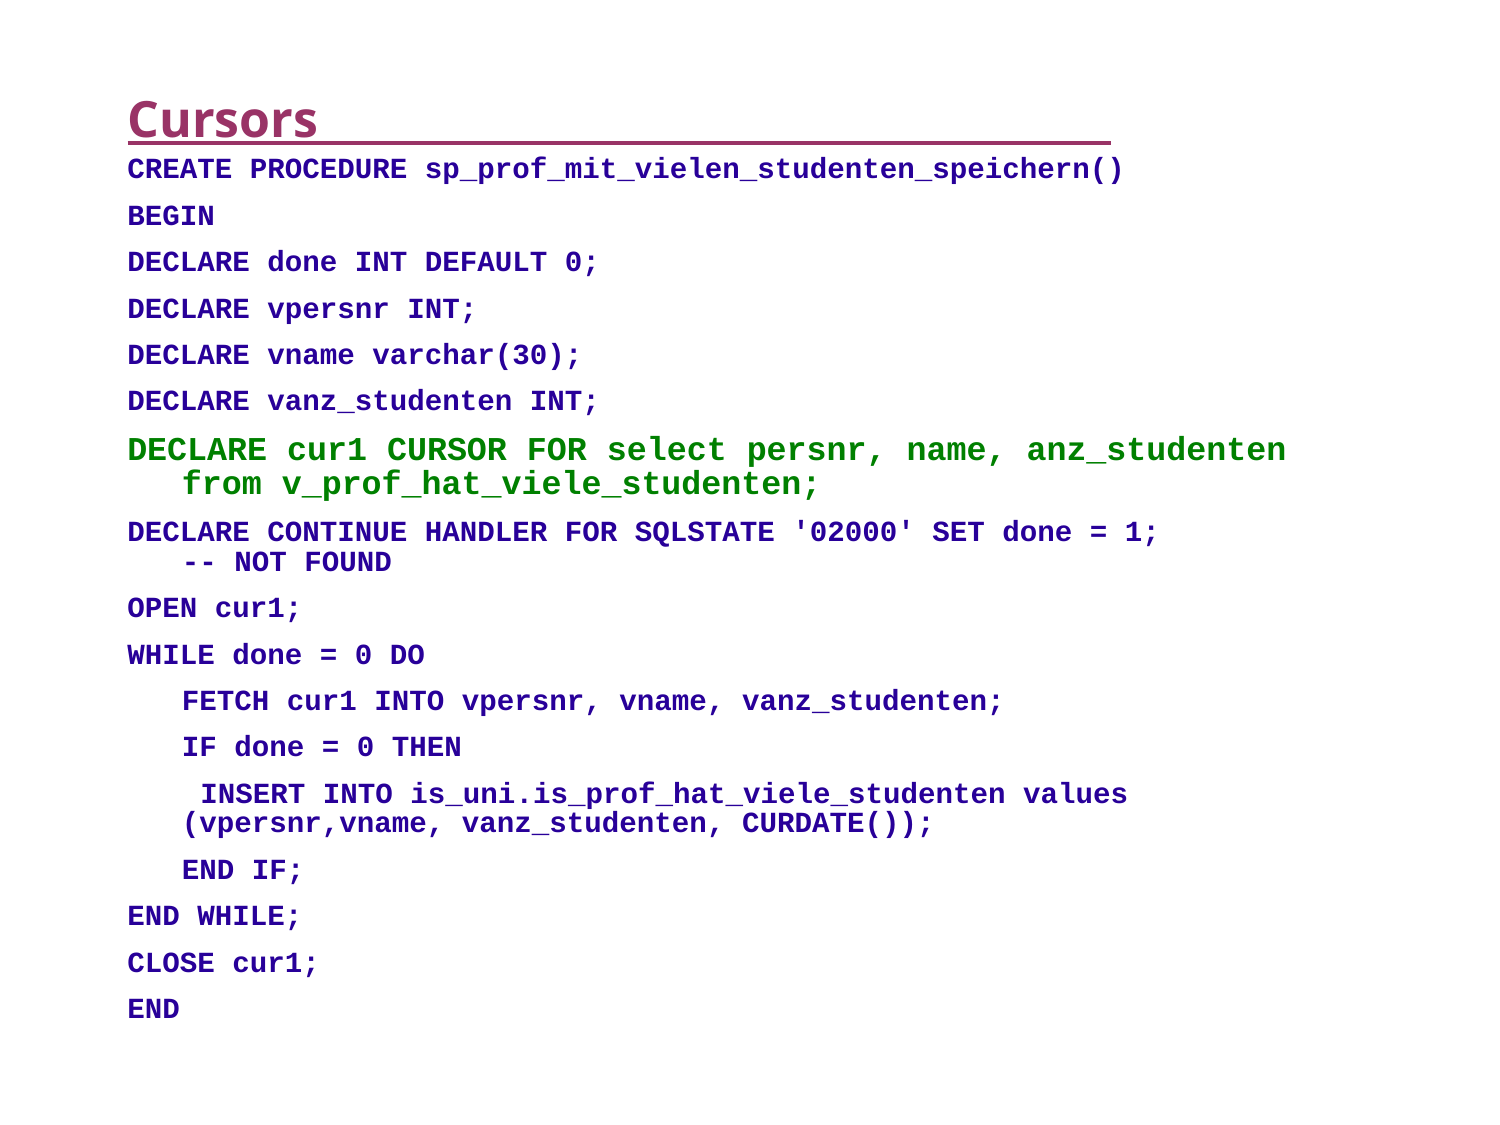

# Cursors
CREATE PROCEDURE sp_prof_mit_vielen_studenten_speichern()
BEGIN
DECLARE done INT DEFAULT 0;
DECLARE vpersnr INT;
DECLARE vname varchar(30);
DECLARE vanz_studenten INT;
DECLARE cur1 CURSOR FOR select persnr, name, anz_studenten from v_prof_hat_viele_studenten;
DECLARE CONTINUE HANDLER FOR SQLSTATE '02000' SET done = 1;
-- NOT FOUND
OPEN cur1;
WHILE done = 0 DO
	FETCH cur1 INTO vpersnr, vname, vanz_studenten;
	IF done = 0 THEN
		INSERT INTO is_uni.is_prof_hat_viele_studenten values (vpersnr,vname, vanz_studenten, CURDATE());
	END IF;
END WHILE;
CLOSE cur1;
END